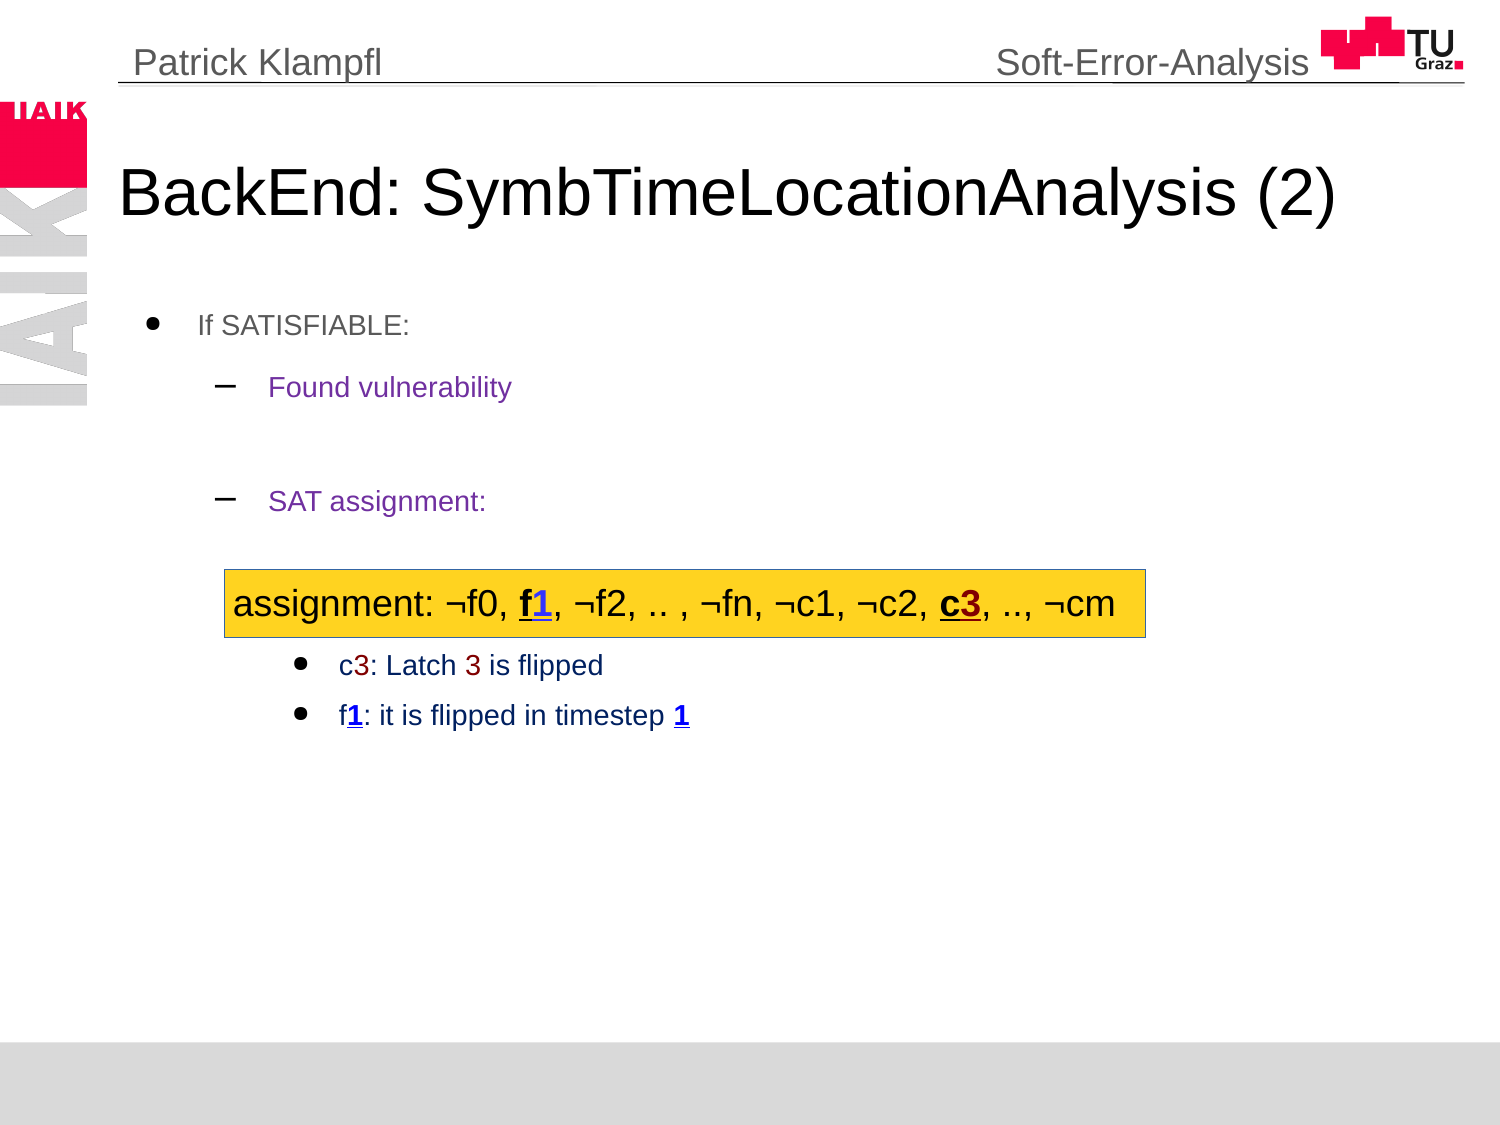

# BackEnd: SymbTimeLocationAnalysis (2)
If SATISFIABLE:
Found vulnerability
SAT assignment:
c3: Latch 3 is flipped
f1: it is flipped in timestep 1
assignment: ¬f0, f1, ¬f2, .. , ¬fn, ¬c1, ¬c2, c3, .., ¬cm